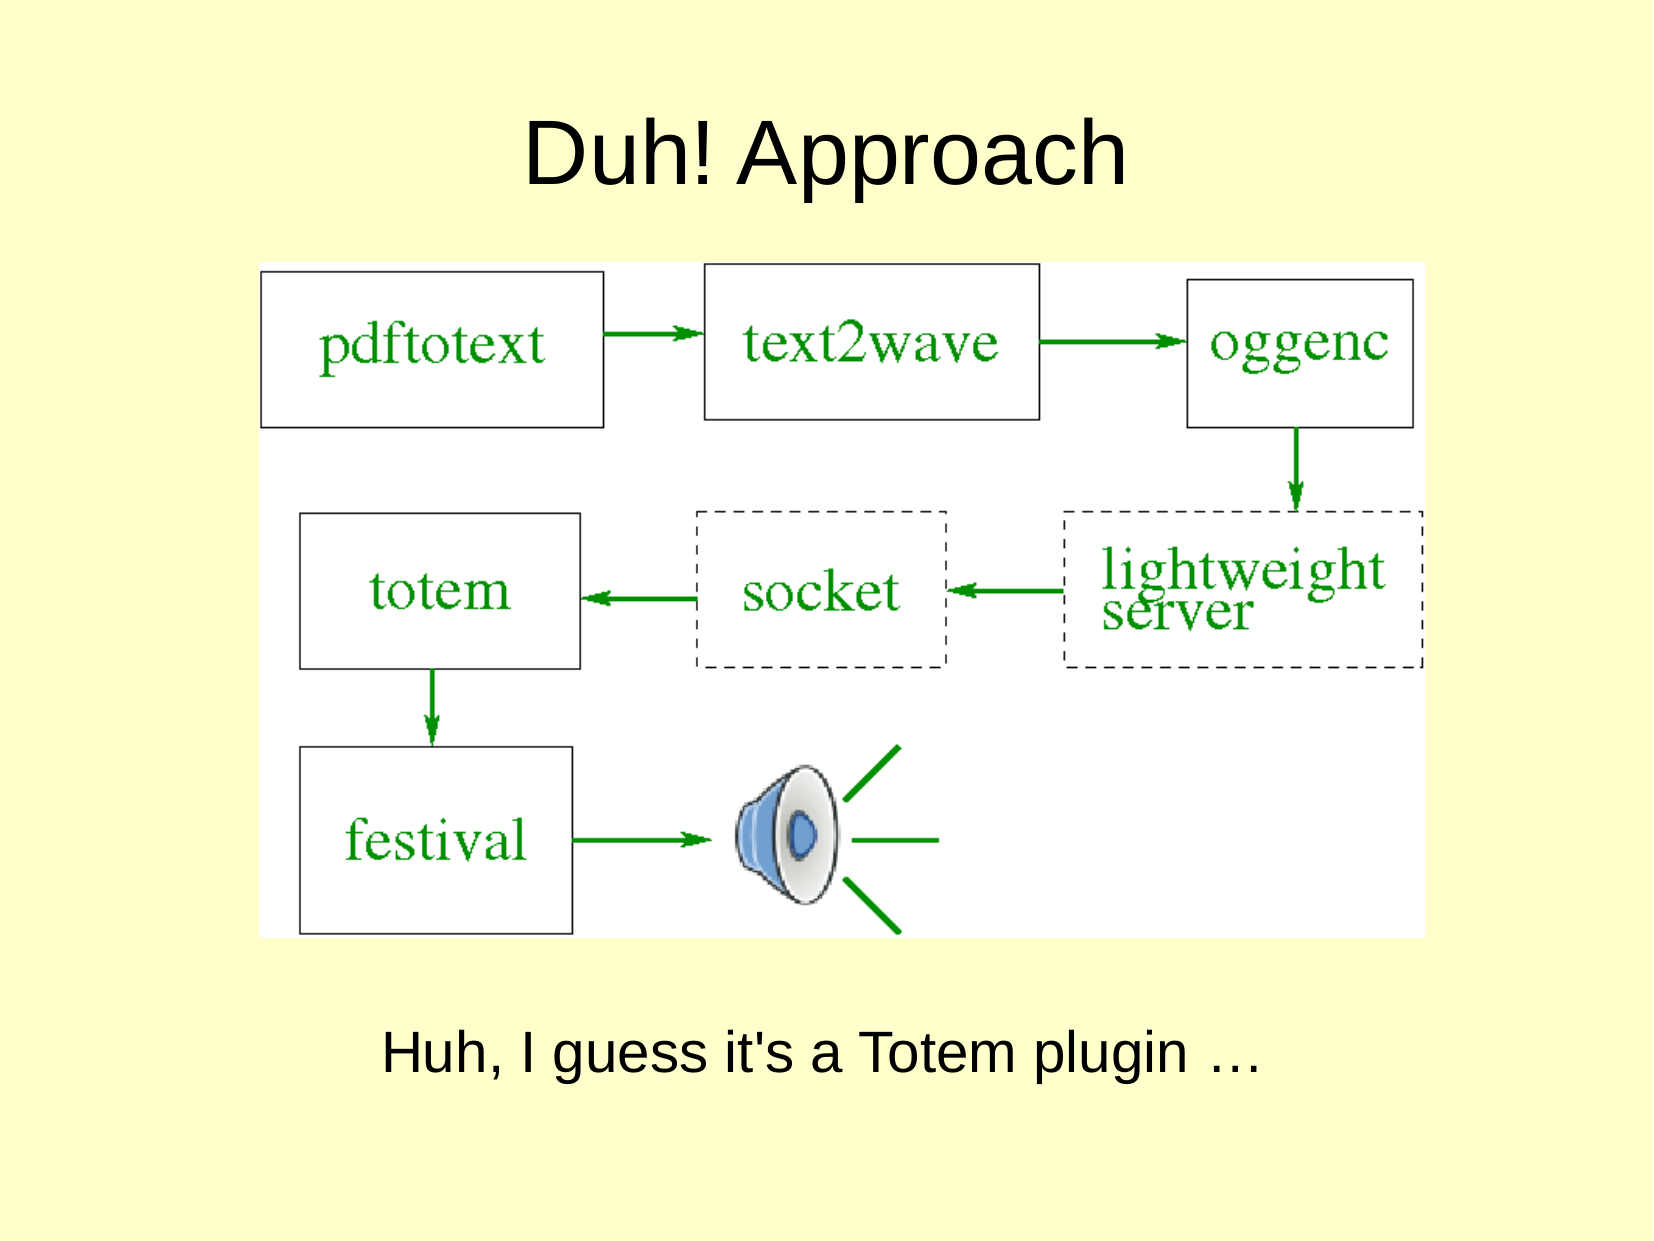

# Duh! Approach
Wait, shouldn't that really be a socket?
Huh, I guess it's a Totem plugin …